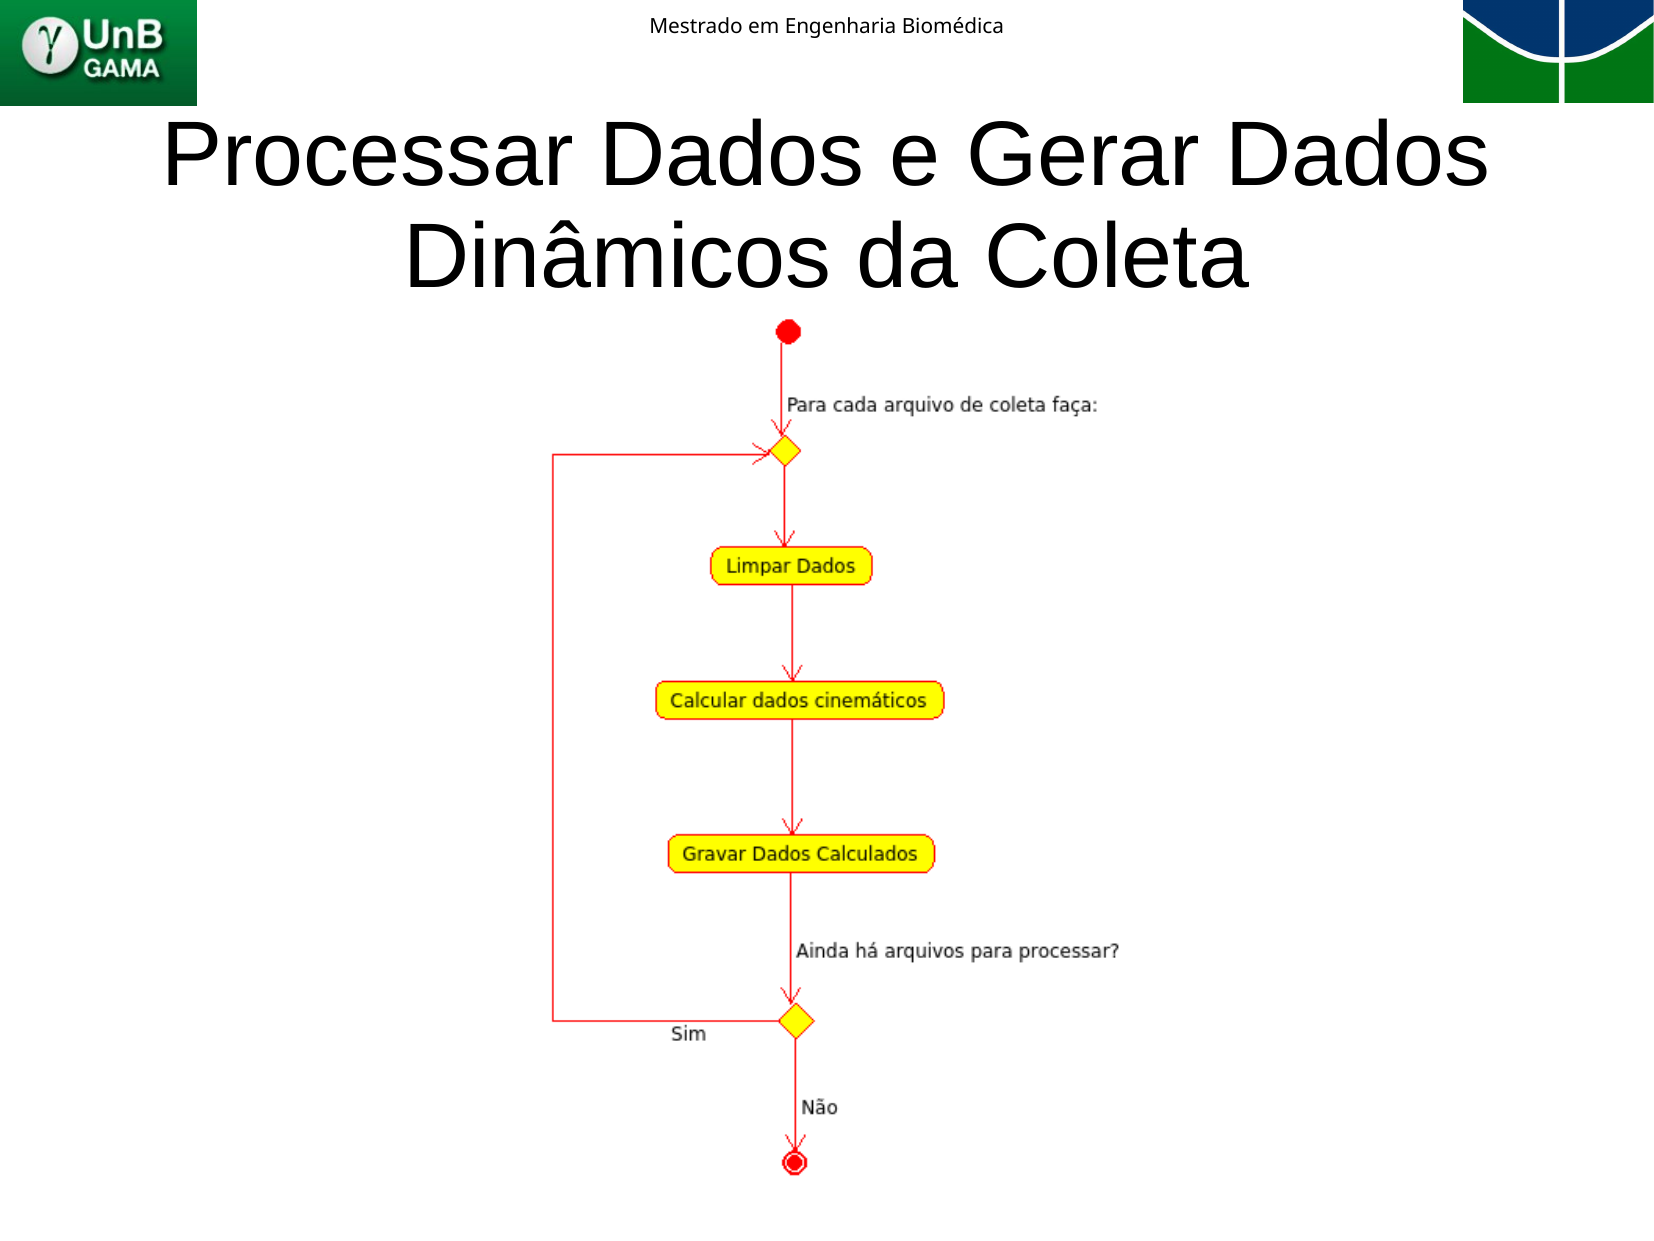

# Processar Dados e Gerar Dados Dinâmicos da Coleta